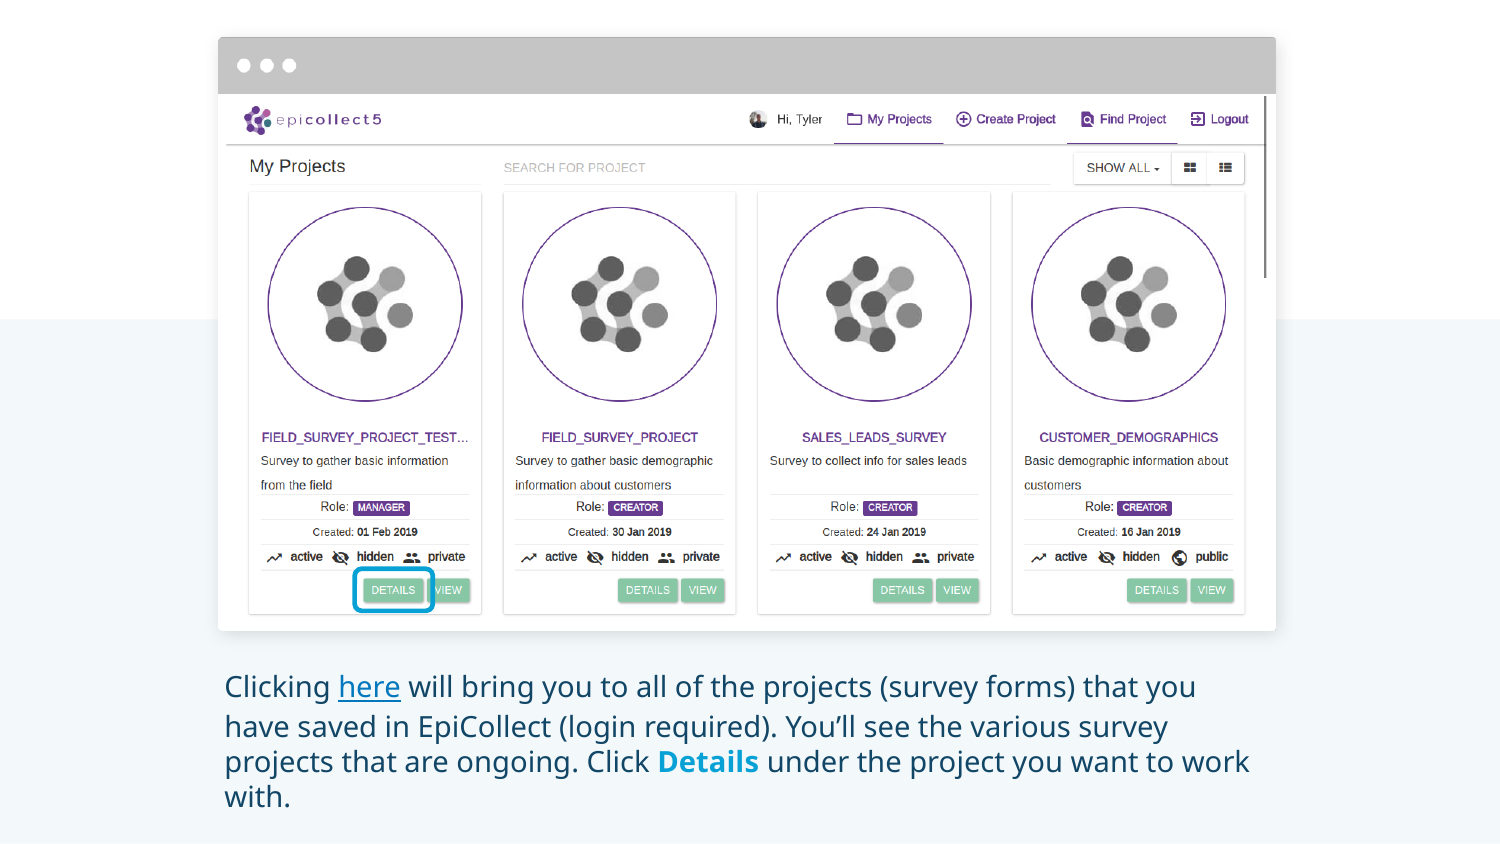

Clicking here will bring you to all of the projects (survey forms) that you have saved in EpiCollect (login required). You’ll see the various survey projects that are ongoing. Click Details under the project you want to work with.